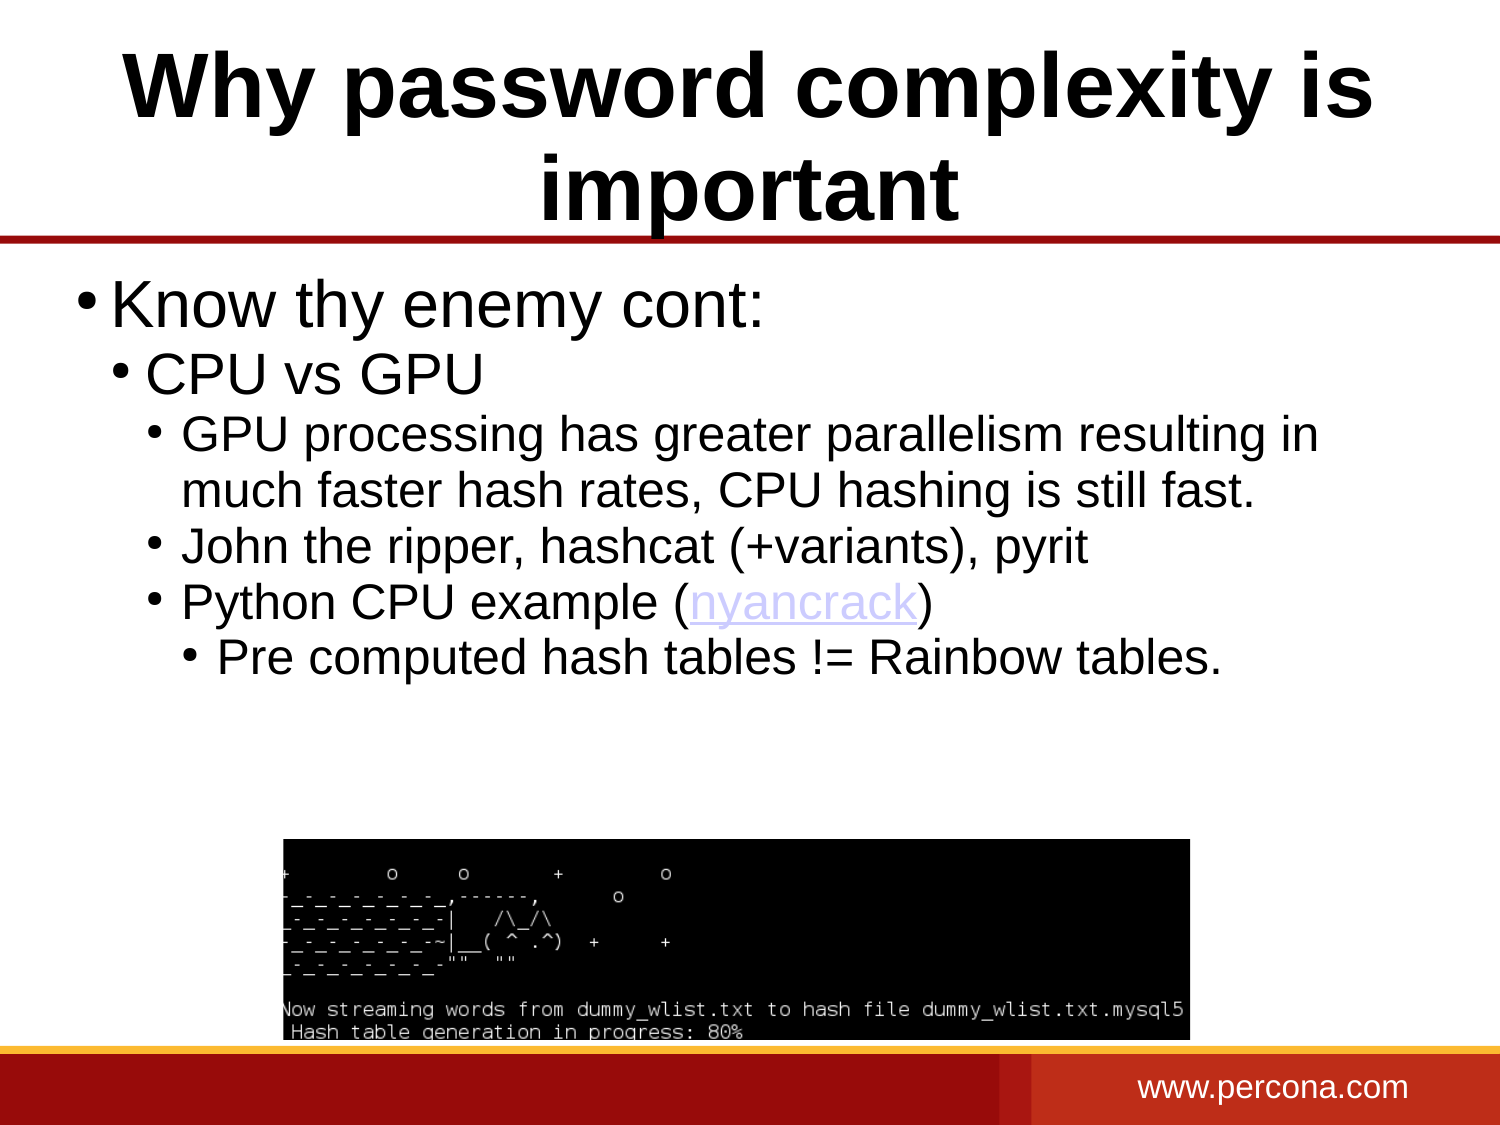

Why password complexity is important
Know thy enemy cont:
CPU vs GPU
GPU processing has greater parallelism resulting in much faster hash rates, CPU hashing is still fast.
John the ripper, hashcat (+variants), pyrit
Python CPU example (nyancrack)
Pre computed hash tables != Rainbow tables.